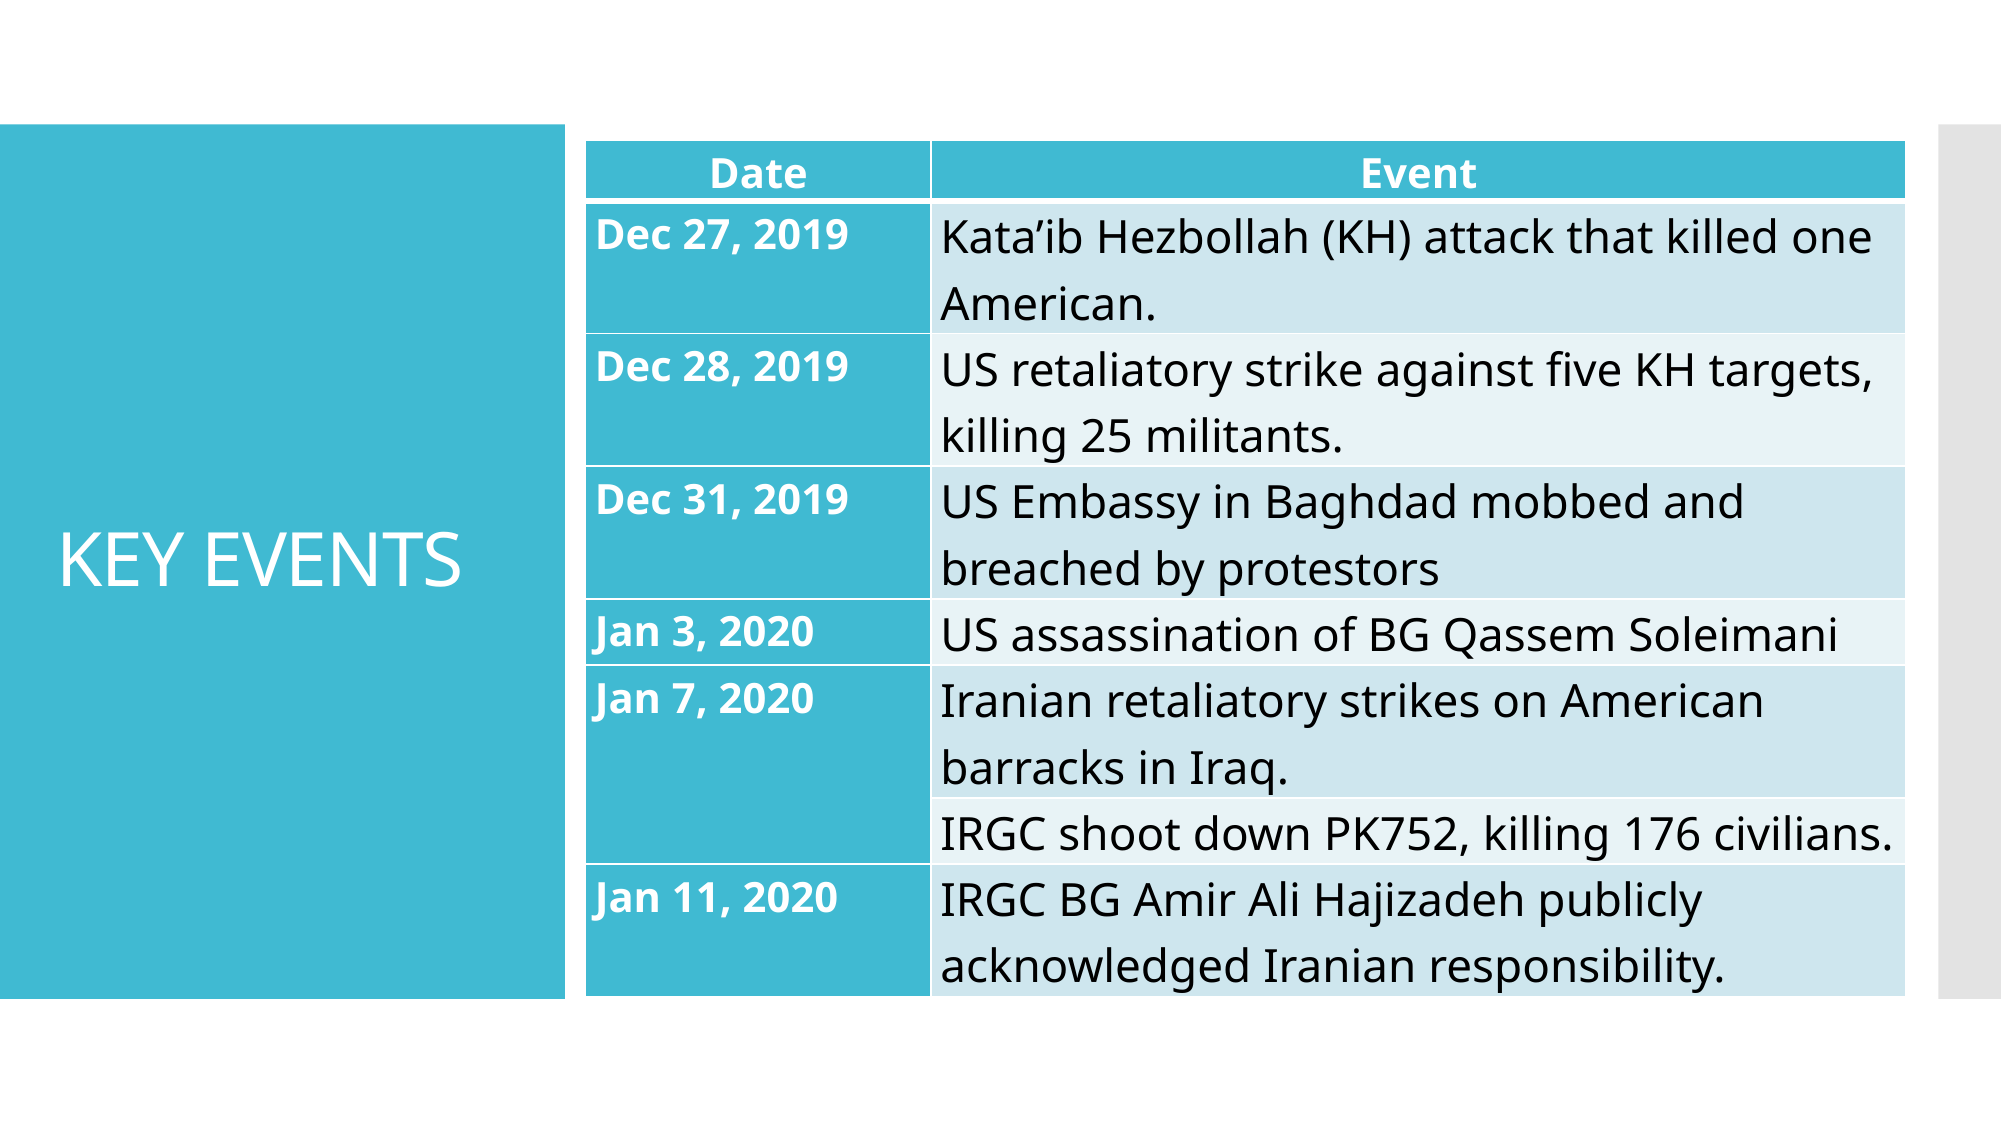

| Date | Event |
| --- | --- |
| Dec 27, 2019 | Kata’ib Hezbollah (KH) attack that killed one American. |
| Dec 28, 2019 | US retaliatory strike against five KH targets, killing 25 militants. |
| Dec 31, 2019 | US Embassy in Baghdad mobbed and breached by protestors |
| Jan 3, 2020 | US assassination of BG Qassem Soleimani |
| Jan 7, 2020 | Iranian retaliatory strikes on American barracks in Iraq. |
| | IRGC shoot down PK752, killing 176 civilians. |
| Jan 11, 2020 | IRGC BG Amir Ali Hajizadeh publicly acknowledged Iranian responsibility. |
# Key Events